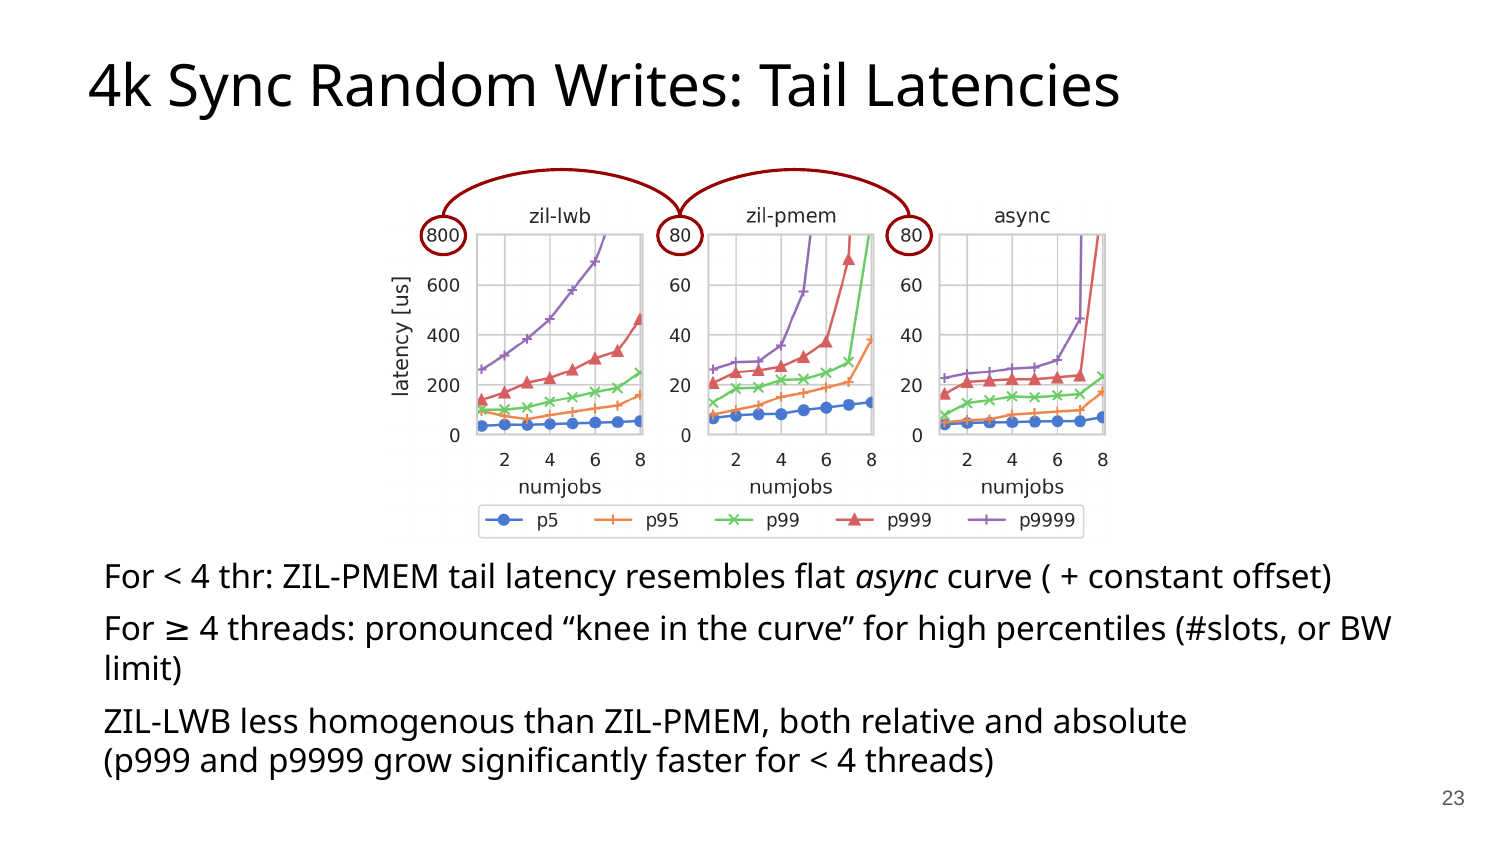

# 4k Sync Random Writes: Tail Latencies
For < 4 thr: ZIL-PMEM tail latency resembles flat async curve ( + constant offset)
For ≥ 4 threads: pronounced “knee in the curve” for high percentiles (#slots, or BW limit)
ZIL-LWB less homogenous than ZIL-PMEM, both relative and absolute
(p999 and p9999 grow significantly faster for < 4 threads)